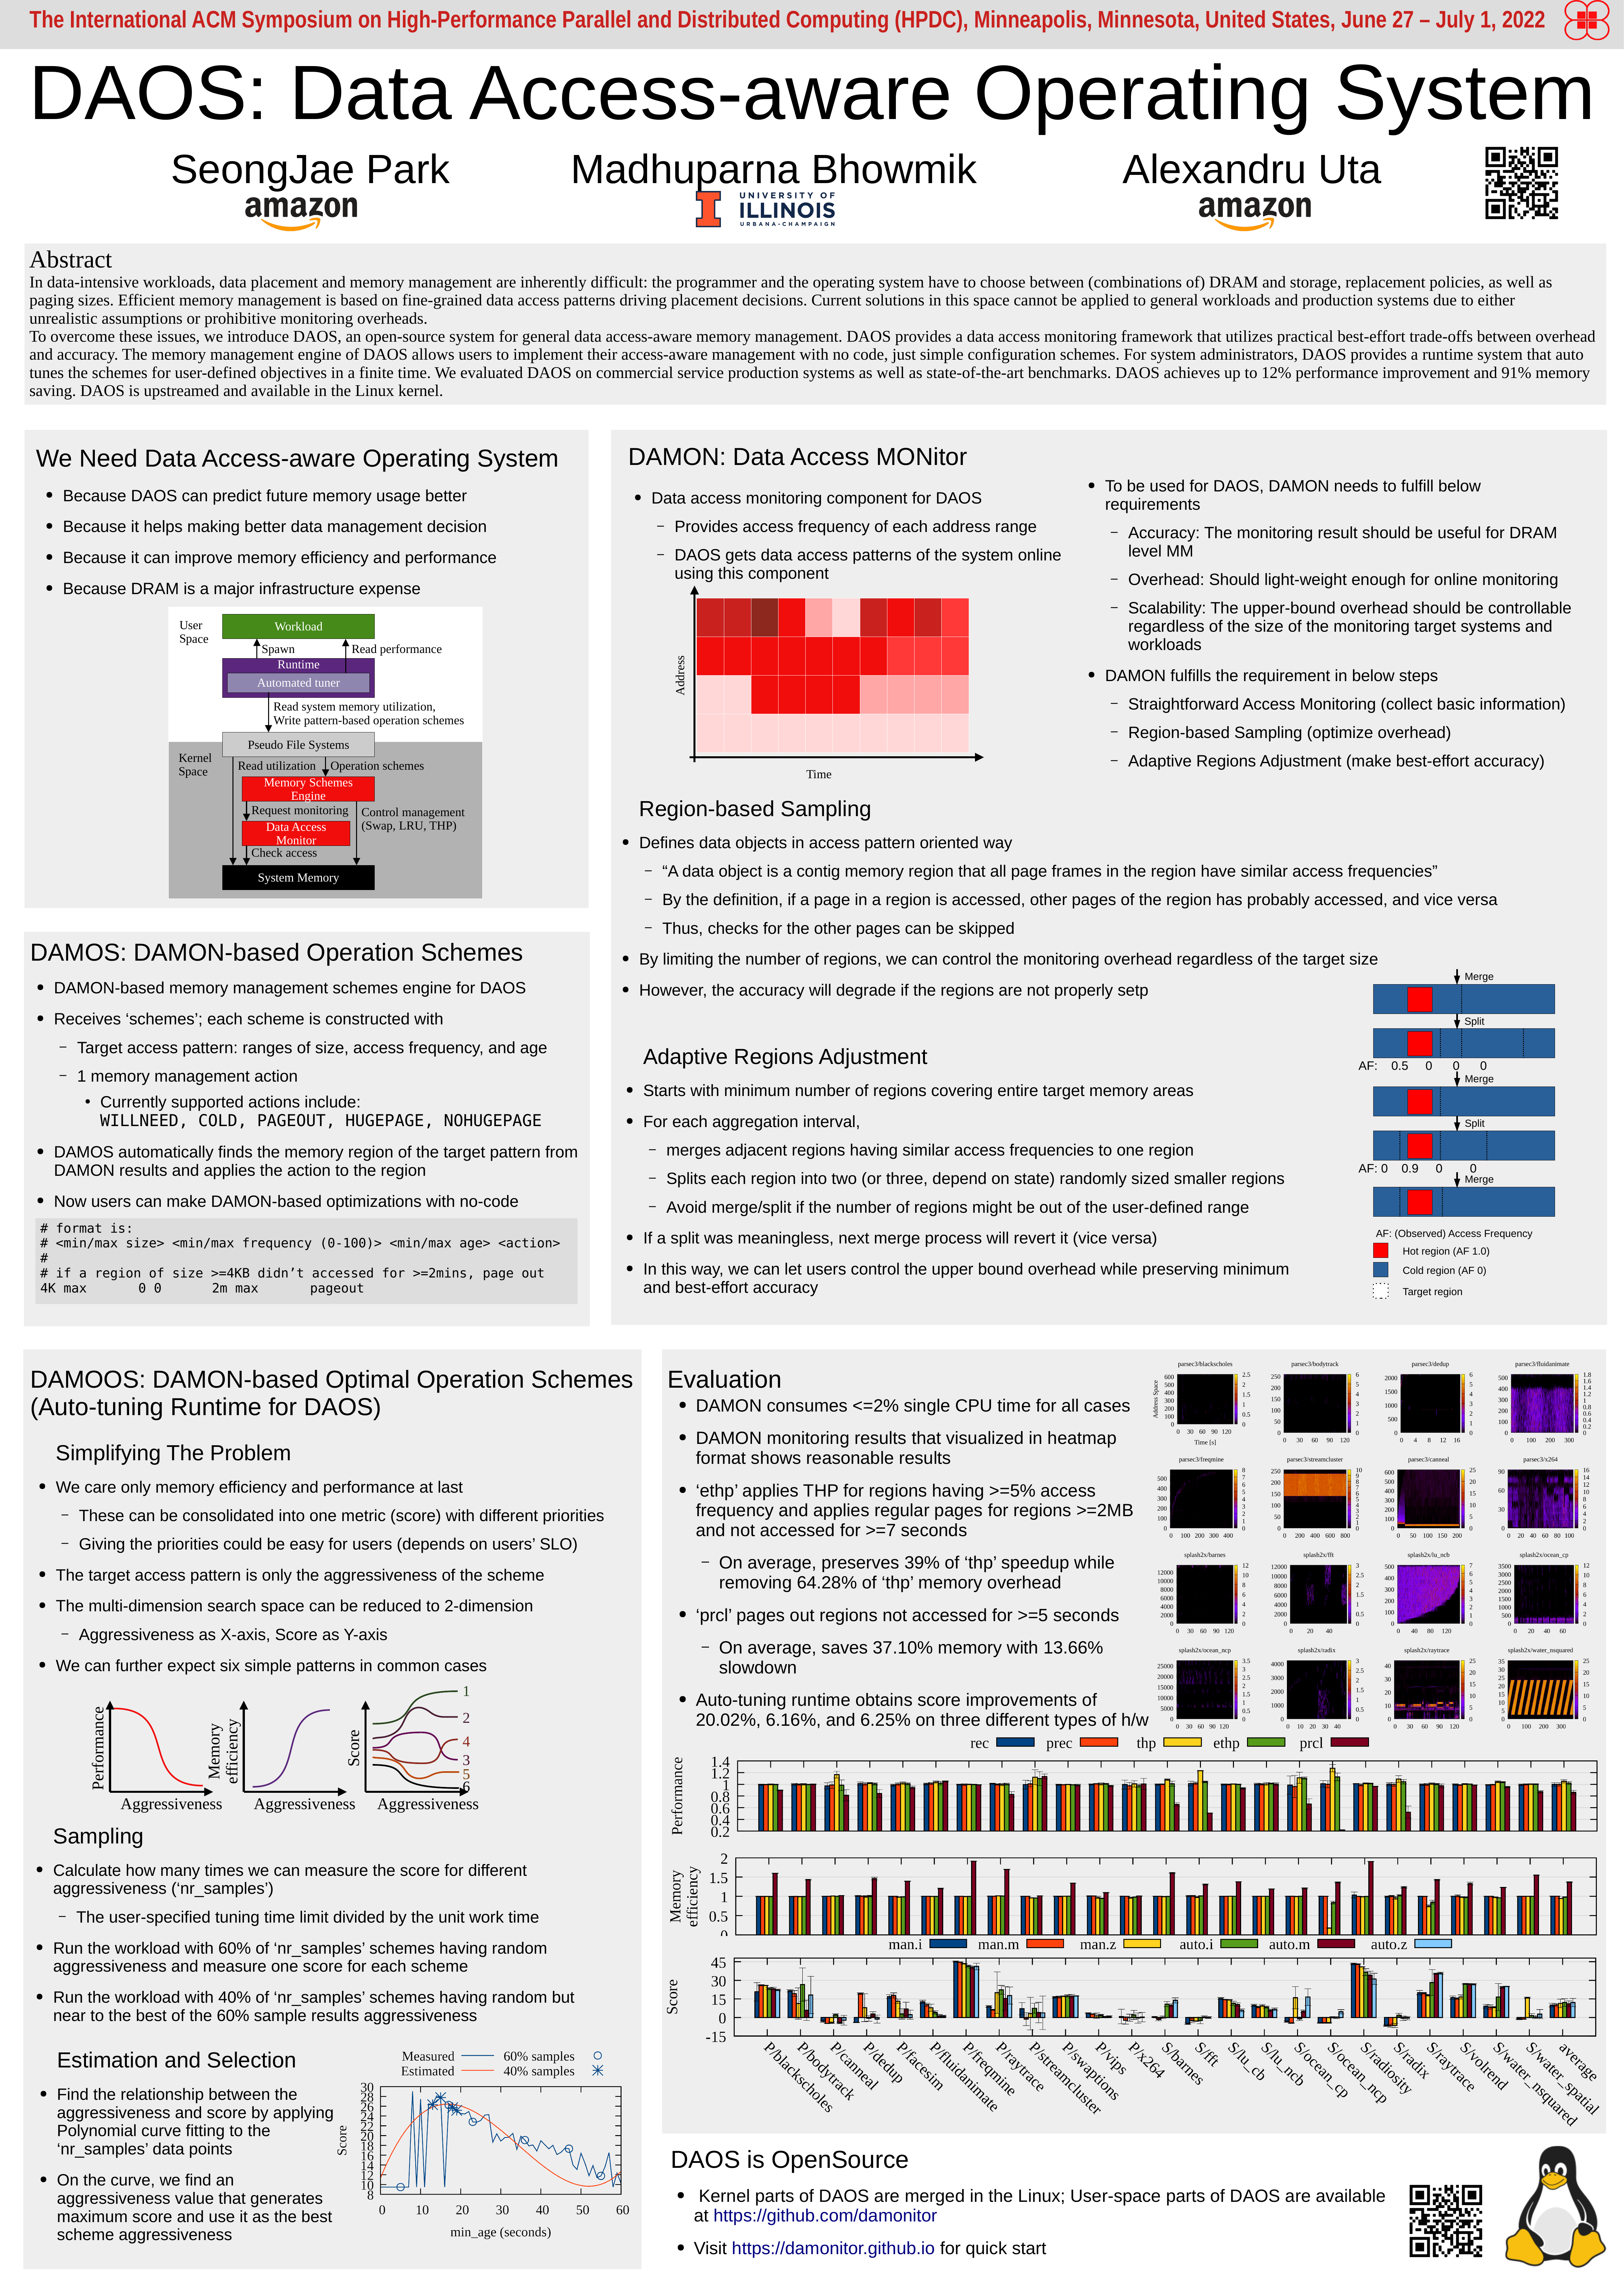

The International ACM Symposium on High-Performance Parallel and Distributed Computing (HPDC), Minneapolis, Minnesota, United States, June 27 – July 1, 2022
DAOS: Data Access-aware Operating System
SeongJae Park
Madhuparna Bhowmik
Alexandru Uta
Abstract
In data-intensive workloads, data placement and memory management are inherently difficult: the programmer and the operating system have to choose between (combinations of) DRAM and storage, replacement policies, as well as paging sizes. Efficient memory management is based on fine-grained data access patterns driving placement decisions. Current solutions in this space cannot be applied to general workloads and production systems due to either
unrealistic assumptions or prohibitive monitoring overheads.
To overcome these issues, we introduce DAOS, an open-source system for general data access-aware memory management. DAOS provides a data access monitoring framework that utilizes practical best-effort trade-offs between overhead and accuracy. The memory management engine of DAOS allows users to implement their access-aware management with no code, just simple configuration schemes. For system administrators, DAOS provides a runtime system that auto tunes the schemes for user-defined objectives in a finite time. We evaluated DAOS on commercial service production systems as well as state-of-the-art benchmarks. DAOS achieves up to 12% performance improvement and 91% memory saving. DAOS is upstreamed and available in the Linux kernel.
DAMON: Data Access MONitor
We Need Data Access-aware Operating System
Because DAOS can predict future memory usage better
Because it helps making better data management decision
Because it can improve memory efficiency and performance
Because DRAM is a major infrastructure expense
To be used for DAOS, DAMON needs to fulfill below requirements
Accuracy: The monitoring result should be useful for DRAM level MM
Overhead: Should light-weight enough for online monitoring
Scalability: The upper-bound overhead should be controllable regardless of the size of the monitoring target systems and workloads
DAMON fulfills the requirement in below steps
Straightforward Access Monitoring (collect basic information)
Region-based Sampling (optimize overhead)
Adaptive Regions Adjustment (make best-effort accuracy)
Data access monitoring component for DAOS
Provides access frequency of each address range
DAOS gets data access patterns of the system online using this component
| | | | | | | | | | |
| --- | --- | --- | --- | --- | --- | --- | --- | --- | --- |
| | | | | | | | | | |
| | | | | | | | | | |
| | | | | | | | | | |
Workload
User
Space
Spawn
Read performance
Runtime
Address
Automated tuner
Read system memory utilization,
Write pattern-based operation schemes
Pseudo File Systems
Kernel
Space
Read utilization
Operation schemes
Time
Memory Schemes Engine
Region-based Sampling
Defines data objects in access pattern oriented way
“A data object is a contig memory region that all page frames in the region have similar access frequencies”
By the definition, if a page in a region is accessed, other pages of the region has probably accessed, and vice versa
Thus, checks for the other pages can be skipped
By limiting the number of regions, we can control the monitoring overhead regardless of the target size
However, the accuracy will degrade if the regions are not properly setp
Request monitoring
Control management
(Swap, LRU, THP)
Data Access Monitor
Check access
System Memory
DAMOS: DAMON-based Operation Schemes
DAMON-based memory management schemes engine for DAOS
Receives ‘schemes’; each scheme is constructed with
Target access pattern: ranges of size, access frequency, and age
1 memory management action
Currently supported actions include:
WILLNEED, COLD, PAGEOUT, HUGEPAGE, NOHUGEPAGE
DAMOS automatically finds the memory region of the target pattern from DAMON results and applies the action to the region
Now users can make DAMON-based optimizations with no-code
Merge
Split
Adaptive Regions Adjustment
Starts with minimum number of regions covering entire target memory areas
For each aggregation interval,
merges adjacent regions having similar access frequencies to one region
Splits each region into two (or three, depend on state) randomly sized smaller regions
Avoid merge/split if the number of regions might be out of the user-defined range
If a split was meaningless, next merge process will revert it (vice versa)
In this way, we can let users control the upper bound overhead while preserving minimum and best-effort accuracy
AF: 0.5 0 0 0
Merge
Split
AF: 0 0.9 0 0
Merge
# format is:
# <min/max size> <min/max frequency (0-100)> <min/max age> <action>
#
# if a region of size >=4KB didn’t accessed for >=2mins, page out
4K max 	0 0 	2m max			pageout
AF: (Observed) Access Frequency
Hot region (AF 1.0)
Cold region (AF 0)
Target region
DAMOOS: DAMON-based Optimal Operation Schemes
(Auto-tuning Runtime for DAOS)
Evaluation
DAMON consumes <=2% single CPU time for all cases
DAMON monitoring results that visualized in heatmap format shows reasonable results
‘ethp’ applies THP for regions having >=5% access frequency and applies regular pages for regions >=2MB and not accessed for >=7 seconds
On average, preserves 39% of ‘thp’ speedup while removing 64.28% of ‘thp’ memory overhead
‘prcl’ pages out regions not accessed for >=5 seconds
On average, saves 37.10% memory with 13.66% slowdown
Auto-tuning runtime obtains score improvements of 20.02%, 6.16%, and 6.25% on three different types of h/w
Simplifying The Problem
We care only memory efficiency and performance at last
These can be consolidated into one metric (score) with different priorities
Giving the priorities could be easy for users (depends on users’ SLO)
The target access pattern is only the aggressiveness of the scheme
The multi-dimension search space can be reduced to 2-dimension
Aggressiveness as X-axis, Score as Y-axis
We can further expect six simple patterns in common cases
1
2
4
Score
Performance
Memory efficiency
3
5
6
Aggressiveness
Aggressiveness
Aggressiveness
Sampling
Calculate how many times we can measure the score for different aggressiveness (‘nr_samples’)
The user-specified tuning time limit divided by the unit work time
Run the workload with 60% of ‘nr_samples’ schemes having random aggressiveness and measure one score for each scheme
Run the workload with 40% of ‘nr_samples’ schemes having random but near to the best of the 60% sample results aggressiveness
Estimation and Selection
Find the relationship between the aggressiveness and score by applying Polynomial curve fitting to the ‘nr_samples’ data points
On the curve, we find an aggressiveness value that generates maximum score and use it as the best scheme aggressiveness
DAOS is OpenSource
 Kernel parts of DAOS are merged in the Linux; User-space parts of DAOS are available at https://github.com/damonitor
Visit https://damonitor.github.io for quick start